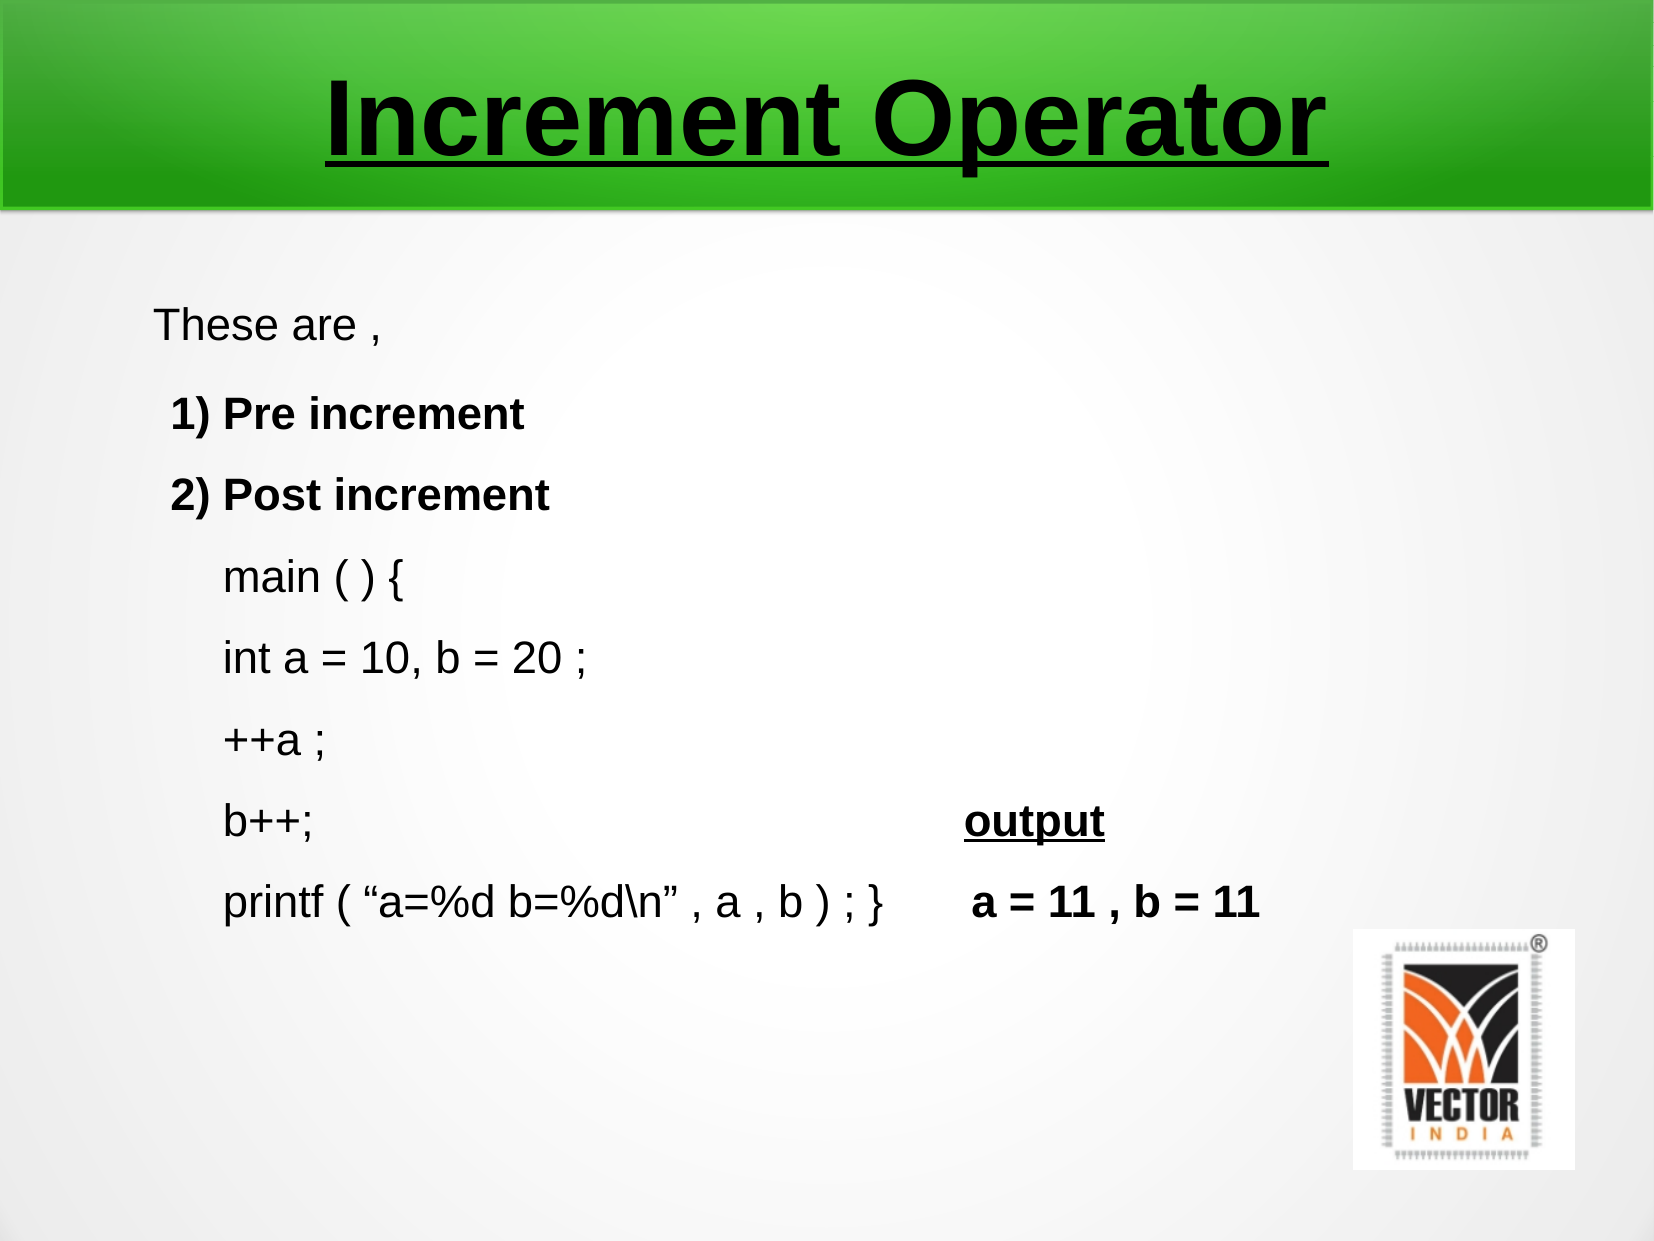

# Increment Operator
These are ,
Pre increment
Post increment
main ( ) {
int a = 10, b = 20 ;
++a ;
b++; output
printf ( “a=%d b=%d\n” , a , b ) ; } a = 11 , b = 11